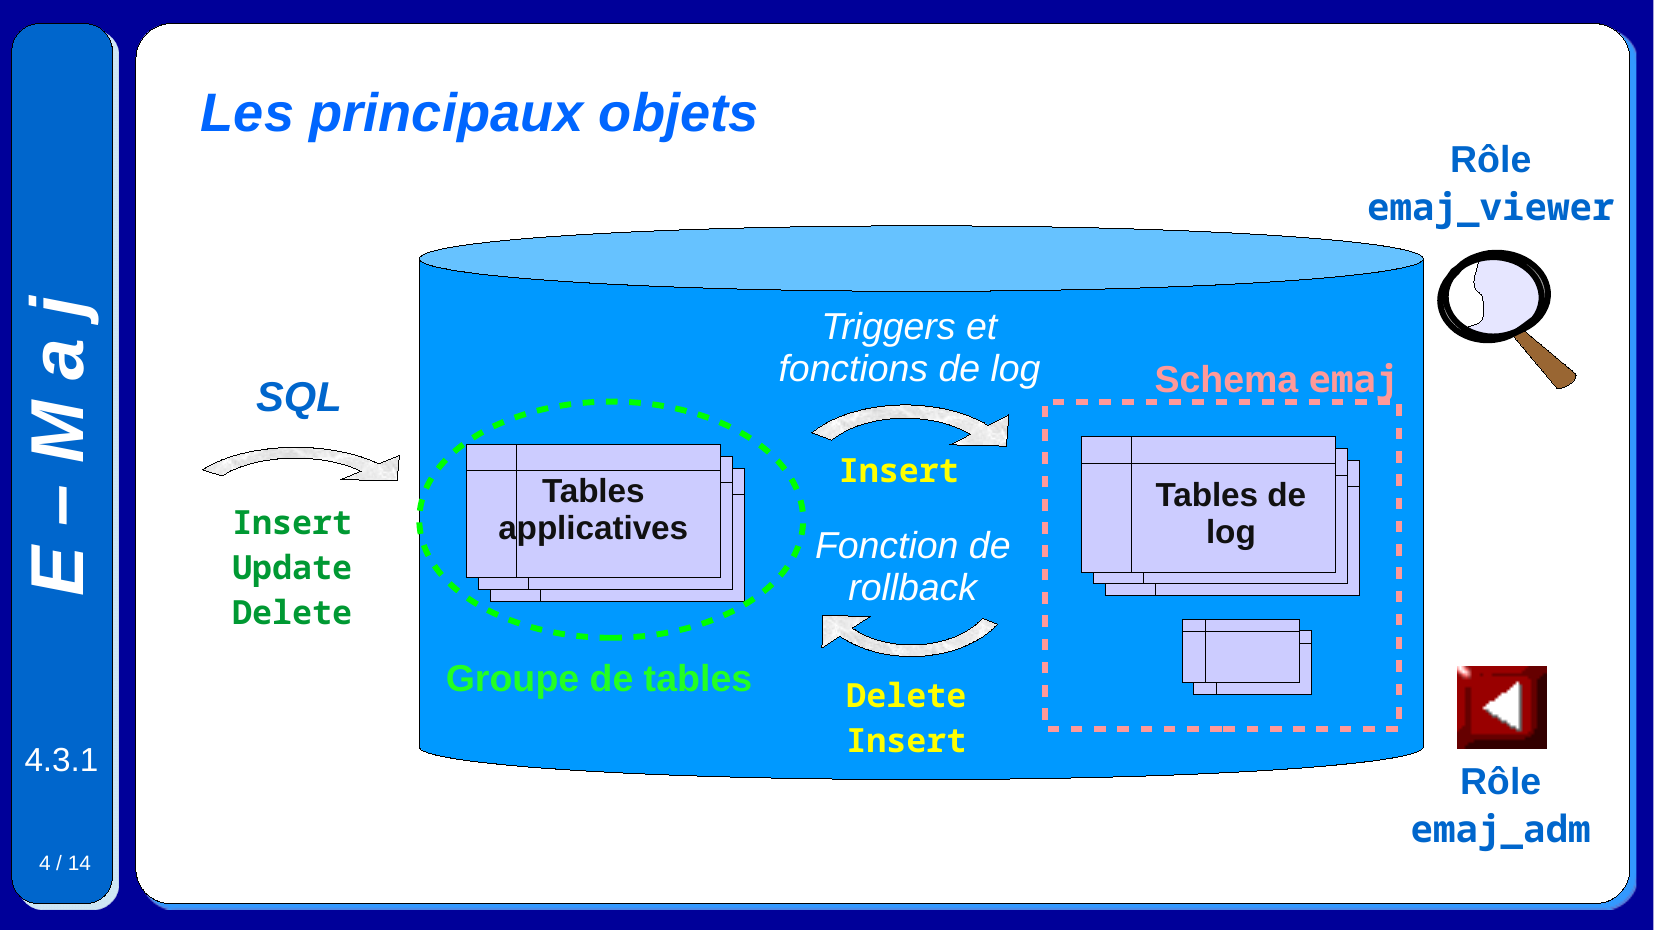

# Les principaux objets
Rôle
emaj_viewer
Triggers et fonctions de log
Schema emaj
SQL
Insert
Tables applicatives
Tables de log
Insert Update Delete
Fonction de rollback
Groupe de tables
Delete
Insert
Rôle
emaj_adm